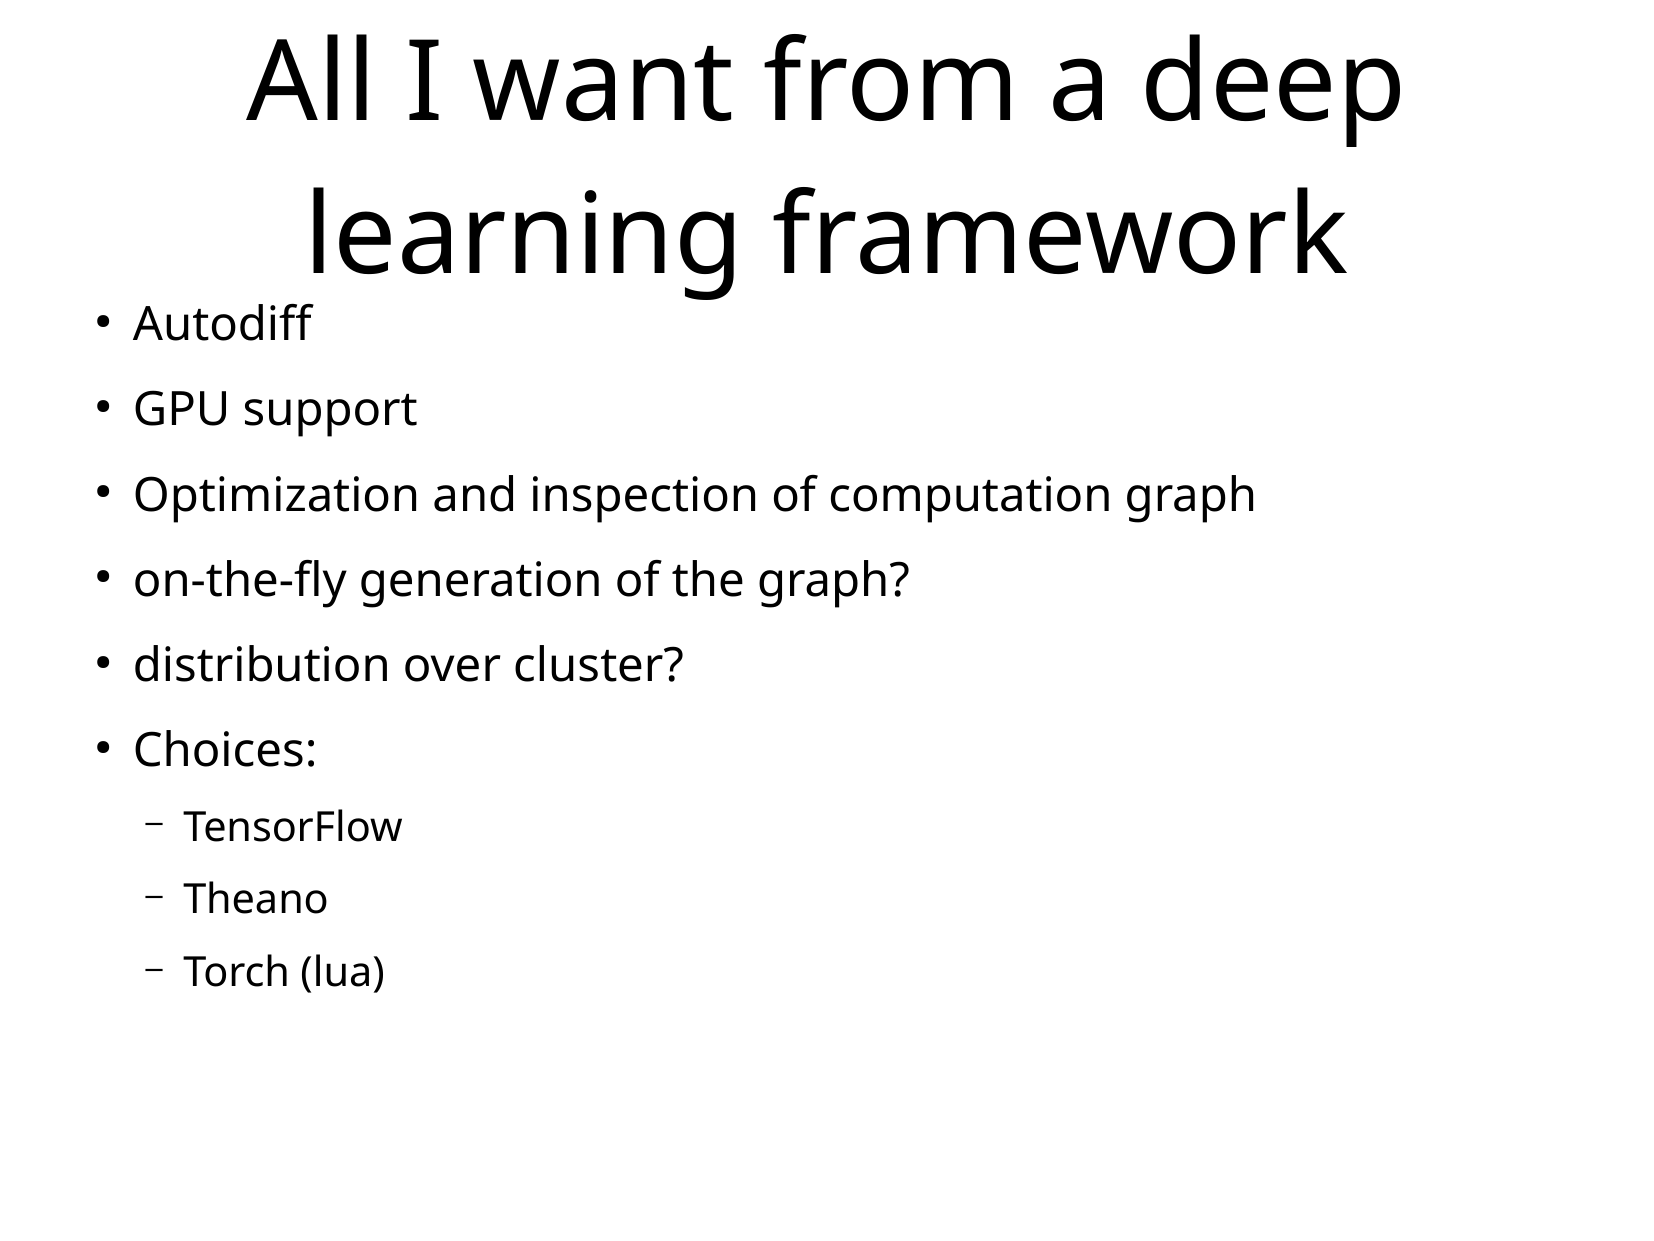

# All I want from a deep learning framework
Autodiff
GPU support
Optimization and inspection of computation graph
on-the-fly generation of the graph?
distribution over cluster?
Choices:
TensorFlow
Theano
Torch (lua)